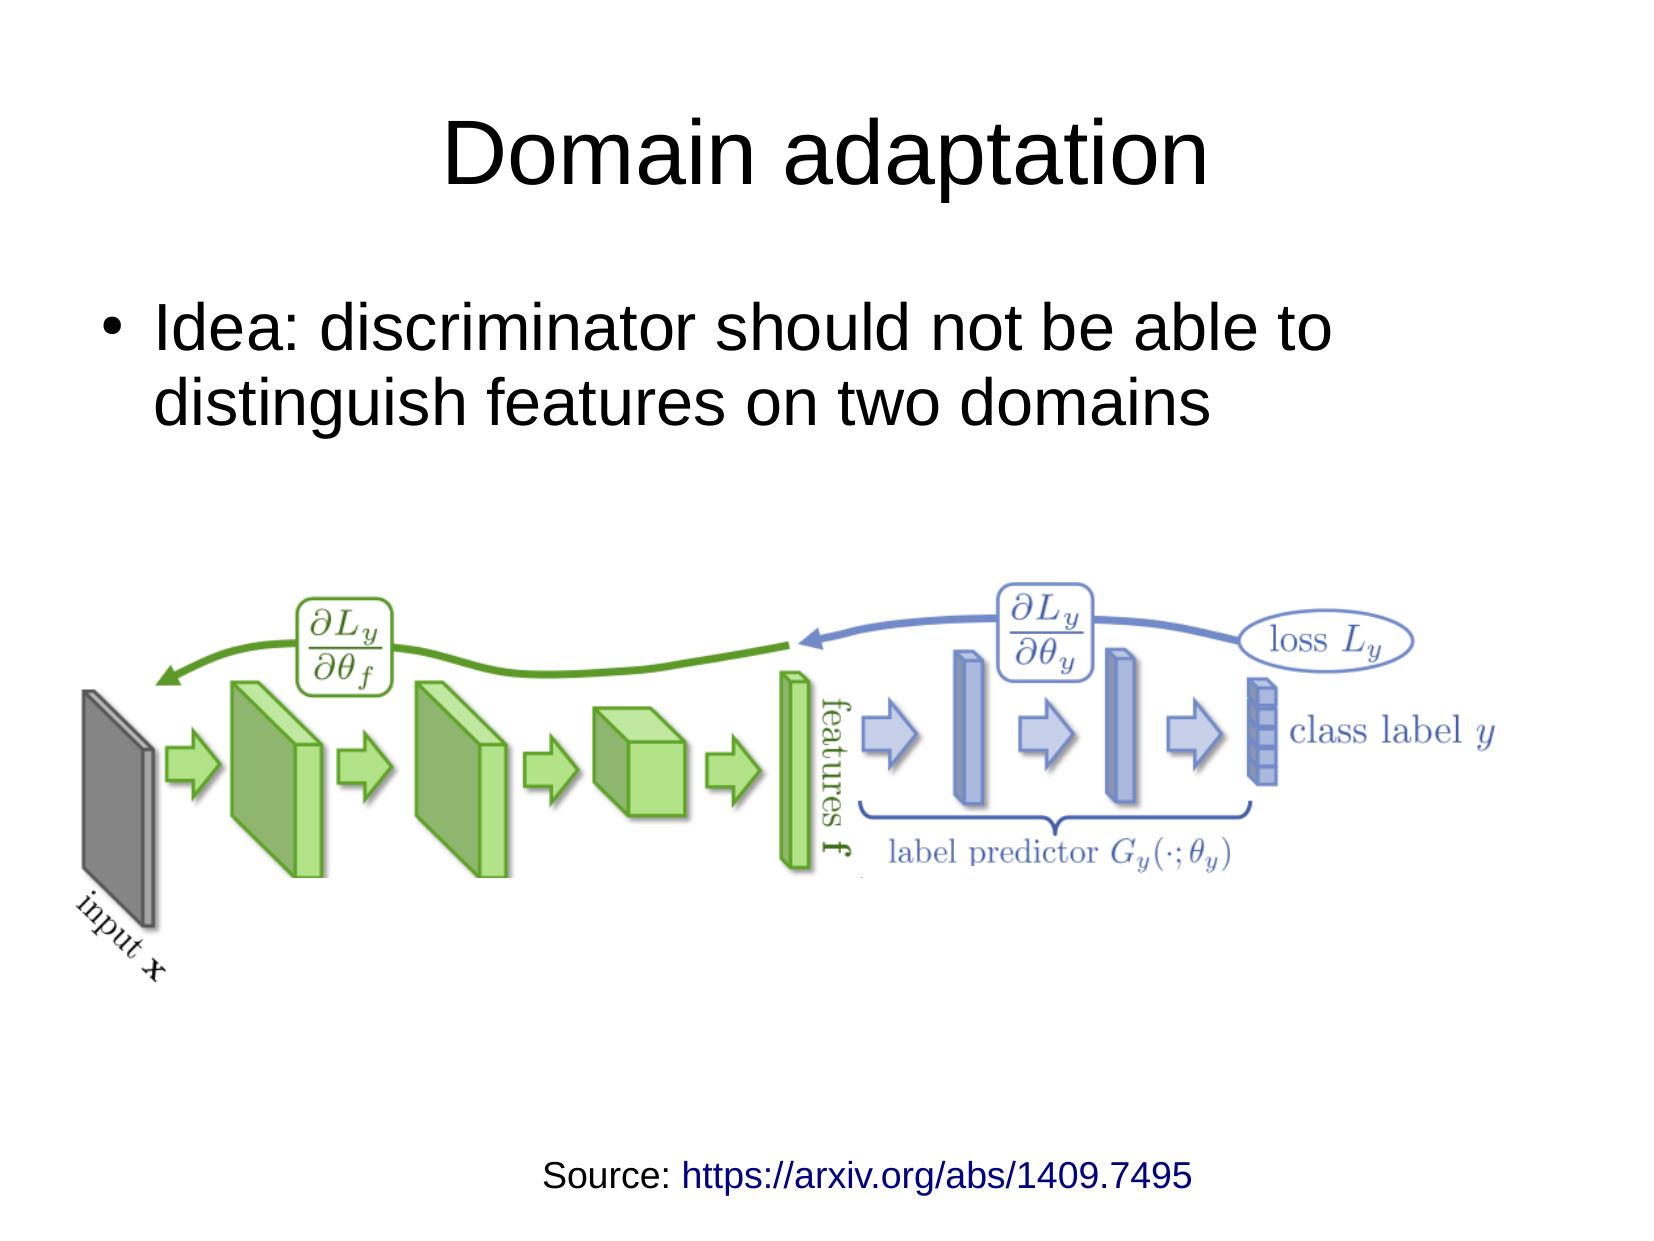

# Domain adaptation
Idea: discriminator should not be able to distinguish features on two domains
Source: https://arxiv.org/abs/1409.7495